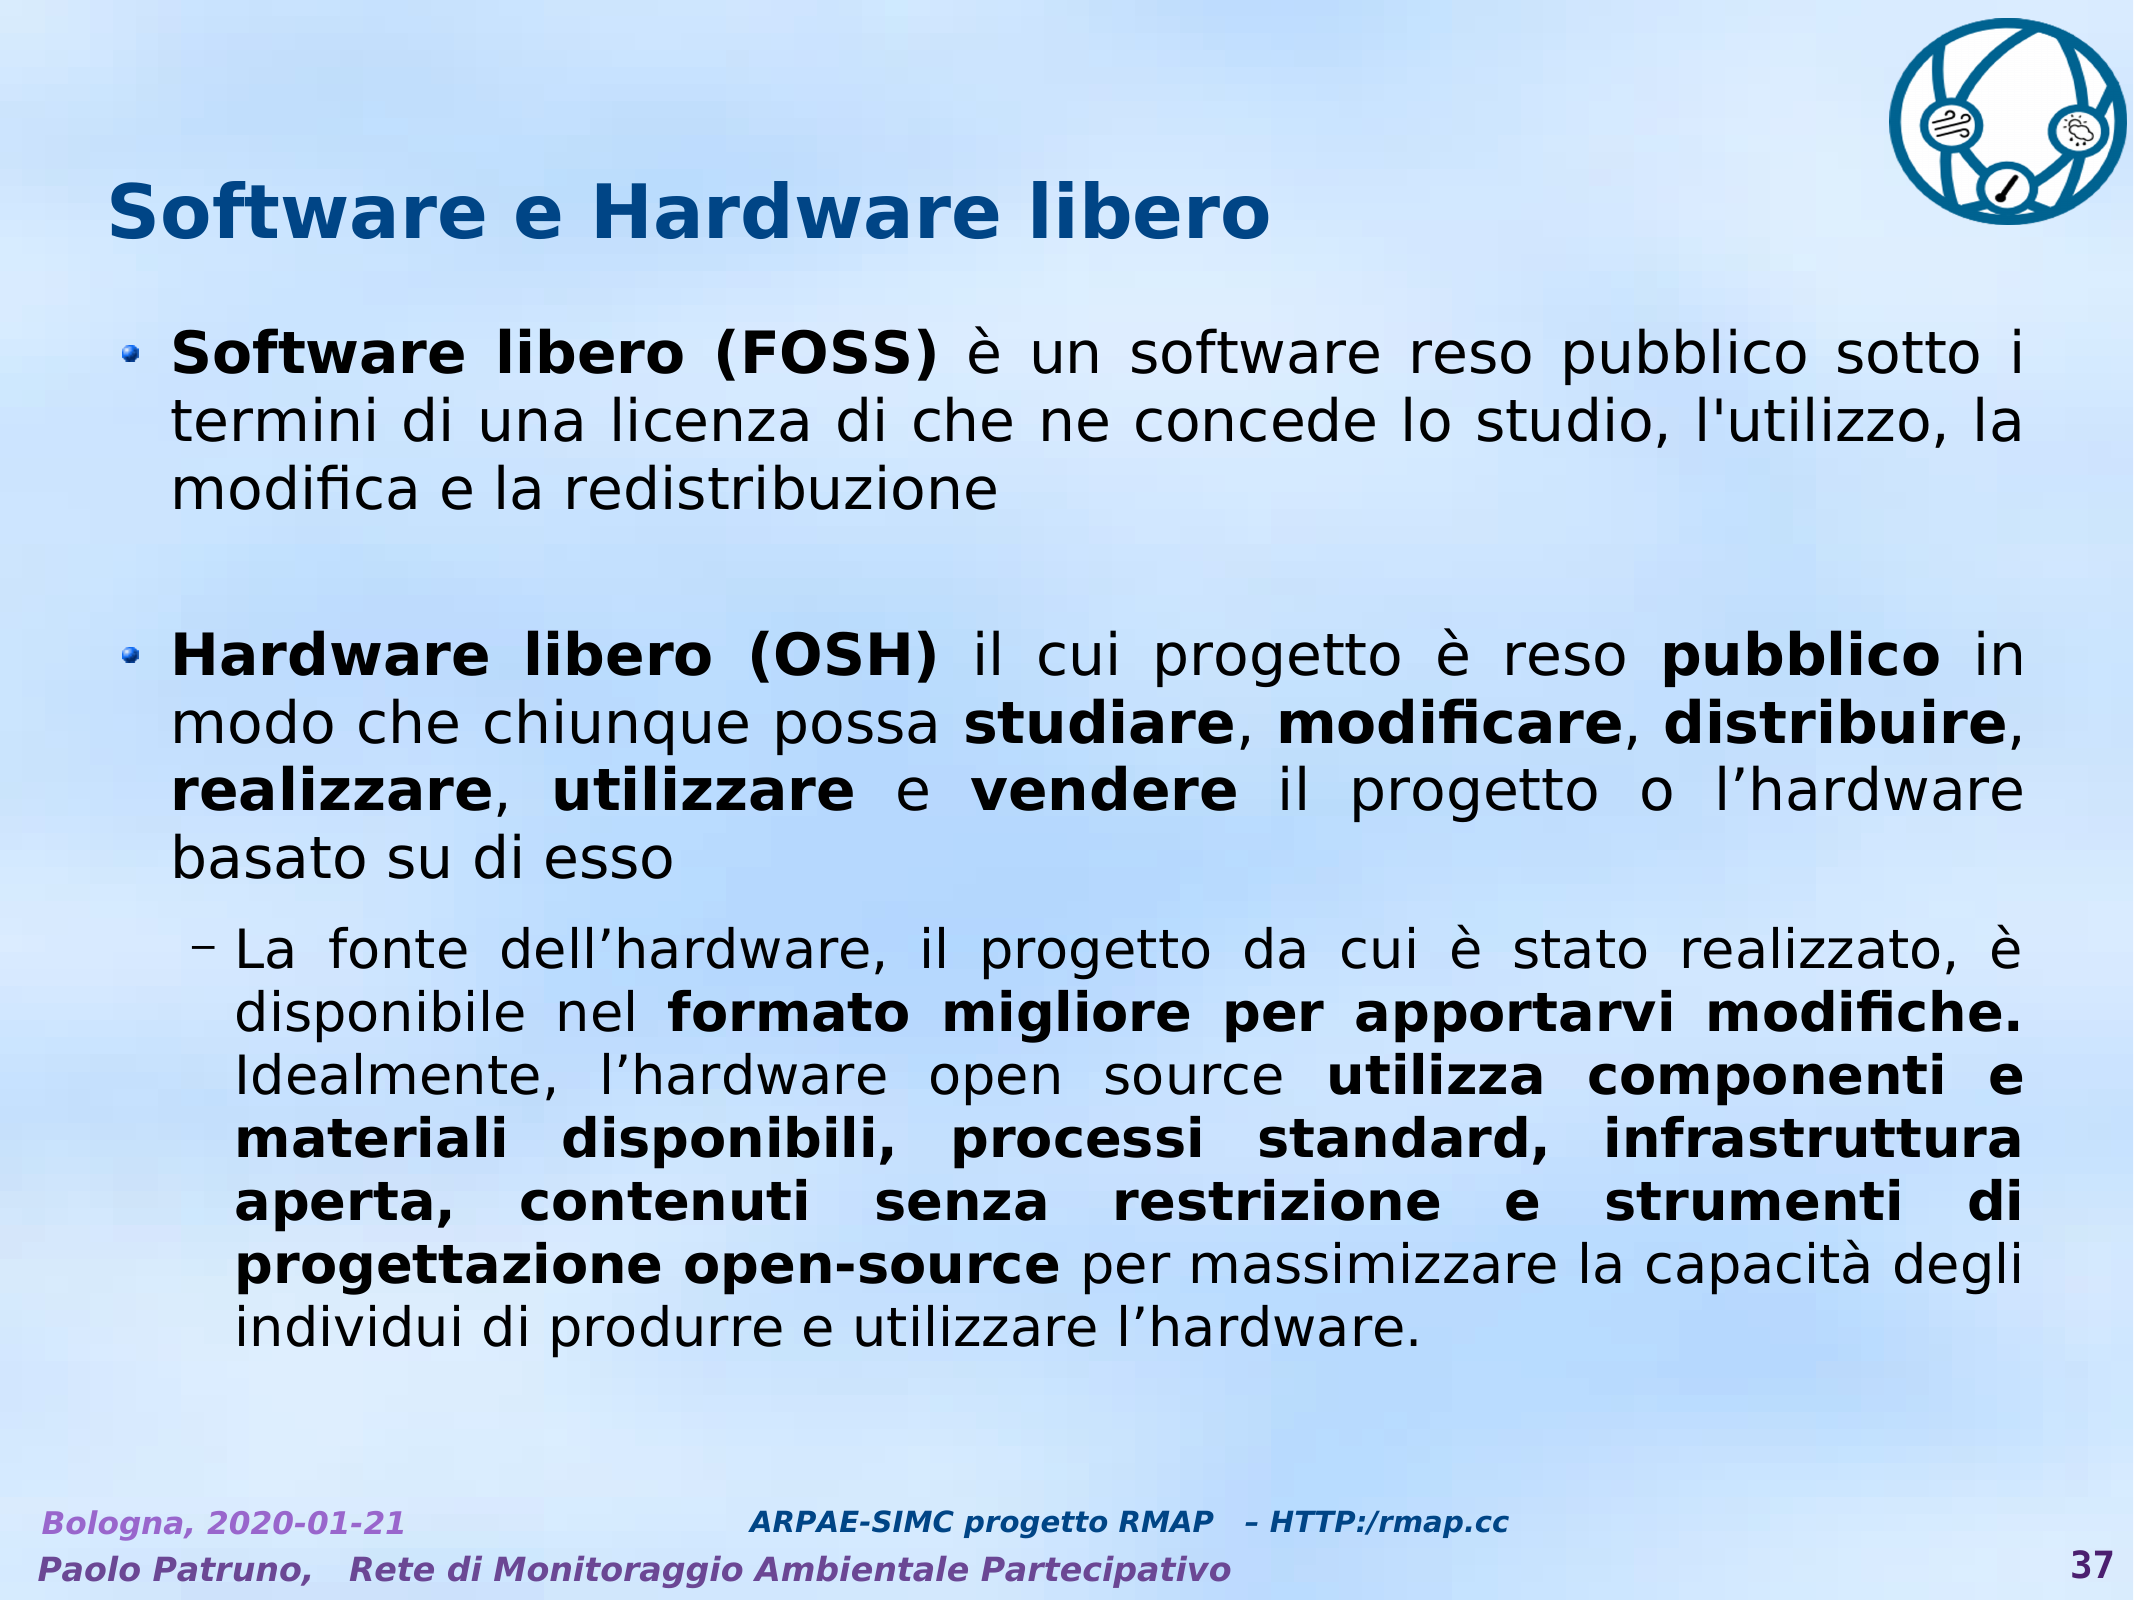

# Software e Hardware libero
Software libero (FOSS) è un software reso pubblico sotto i termini di una licenza di che ne concede lo studio, l'utilizzo, la modifica e la redistribuzione
Hardware libero (OSH) il cui progetto è reso pubblico in modo che chiunque possa studiare, modificare, distribuire, realizzare, utilizzare e vendere il progetto o l’hardware basato su di esso
La fonte dell’hardware, il progetto da cui è stato realizzato, è disponibile nel formato migliore per apportarvi modifiche. Idealmente, l’hardware open source utilizza componenti e materiali disponibili, processi standard, infrastruttura aperta, contenuti senza restrizione e strumenti di progettazione open-source per massimizzare la capacità degli individui di produrre e utilizzare l’hardware.